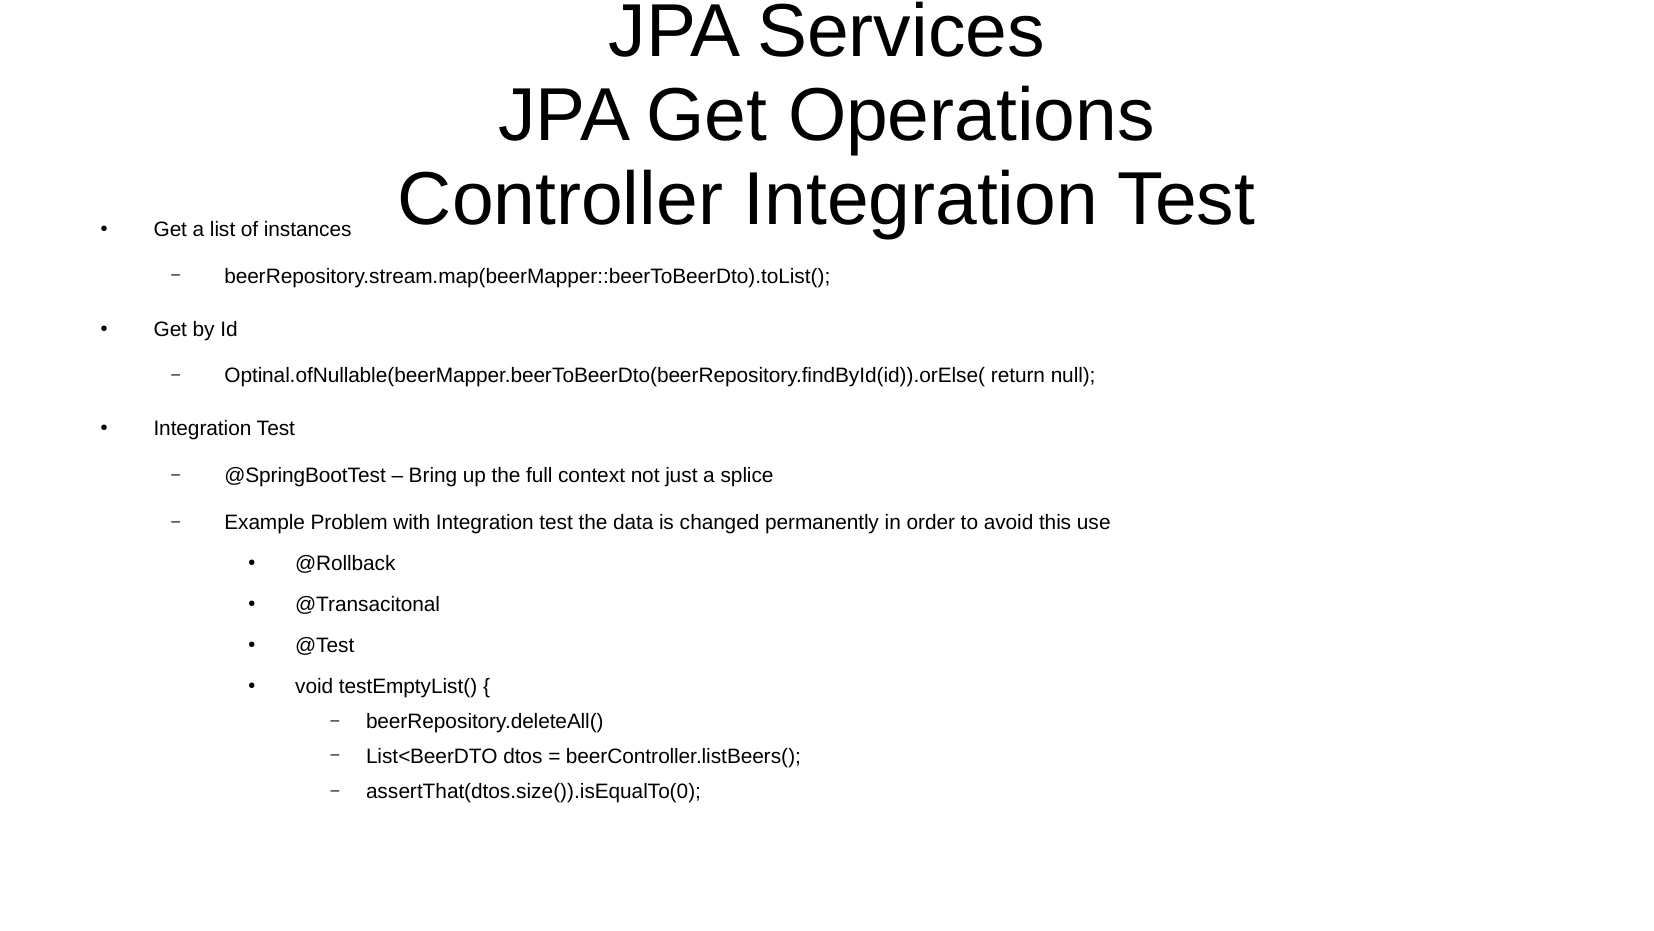

# JPA Services JPA Get Operations Controller Integration Test
Get a list of instances
beerRepository.stream.map(beerMapper::beerToBeerDto).toList();
Get by Id
Optinal.ofNullable(beerMapper.beerToBeerDto(beerRepository.findById(id)).orElse( return null);
Integration Test
@SpringBootTest – Bring up the full context not just a splice
Example Problem with Integration test the data is changed permanently in order to avoid this use
@Rollback
@Transacitonal
@Test
void testEmptyList() {
beerRepository.deleteAll()
List<BeerDTO dtos = beerController.listBeers();
assertThat(dtos.size()).isEqualTo(0);